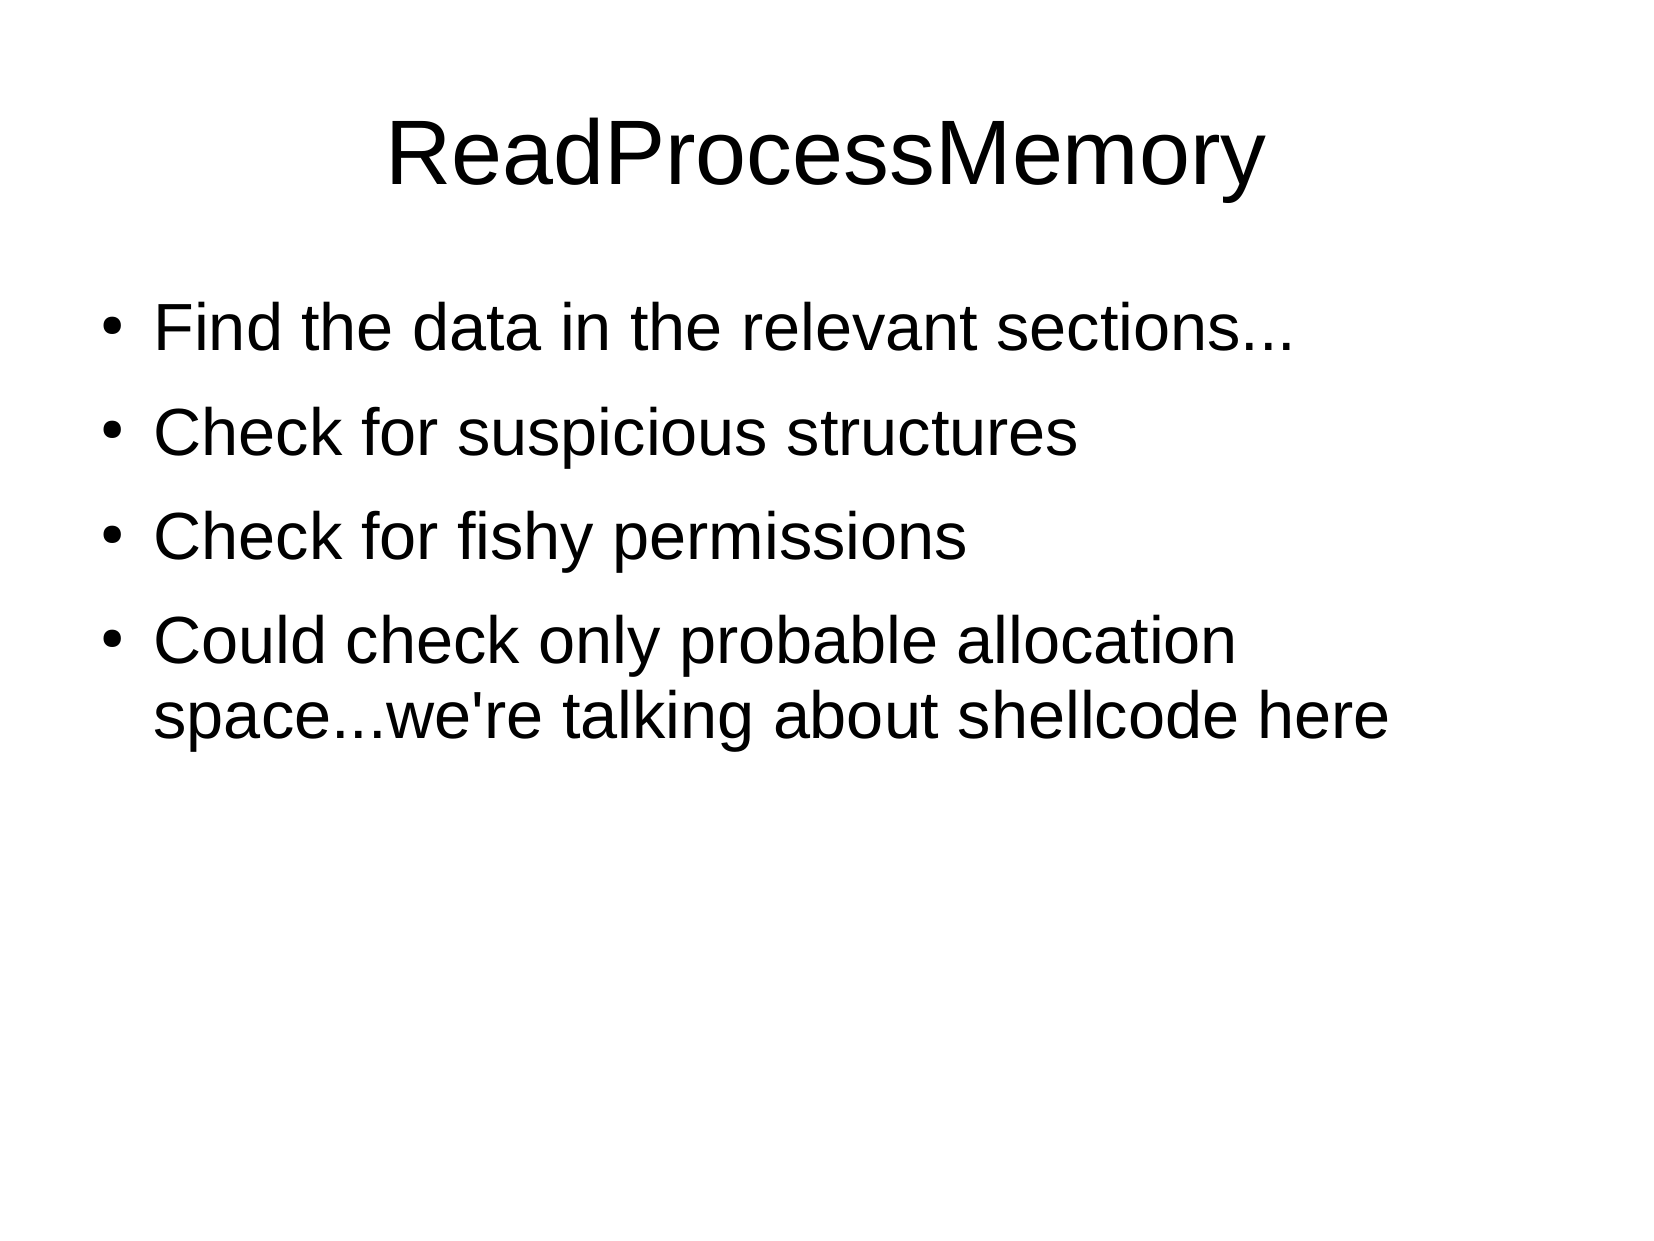

# ReadProcessMemory
Find the data in the relevant sections...
Check for suspicious structures
Check for fishy permissions
Could check only probable allocation space...we're talking about shellcode here